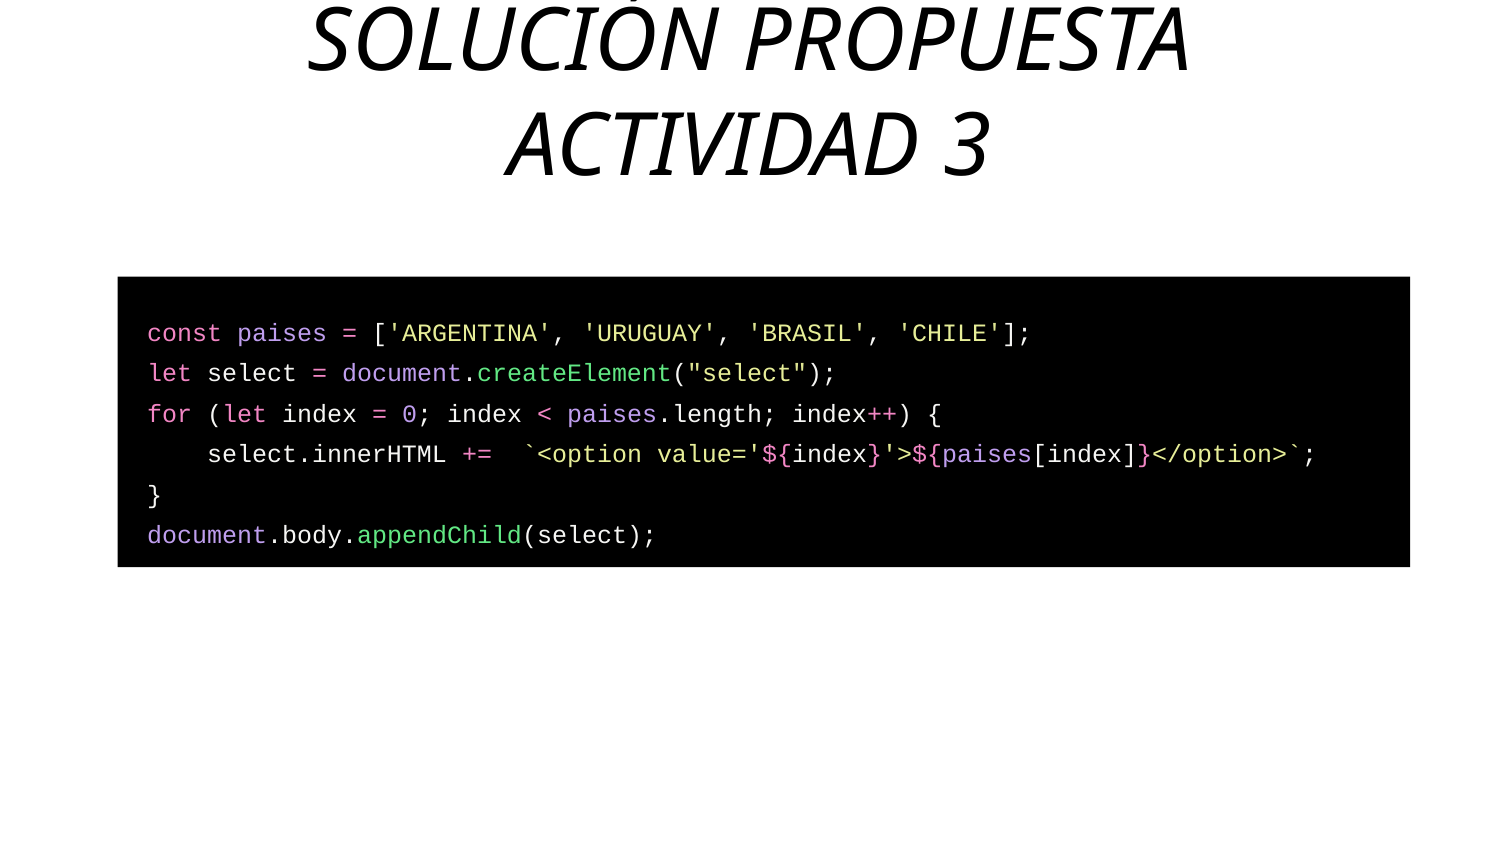

SOLUCIÓN PROPUESTA ACTIVIDAD 3
const paises = ['ARGENTINA', 'URUGUAY', 'BRASIL', 'CHILE'];
let select = document.createElement("select");
for (let index = 0; index < paises.length; index++) {
 select.innerHTML += `<option value='${index}'>${paises[index]}</option>`;
}
document.body.appendChild(select);